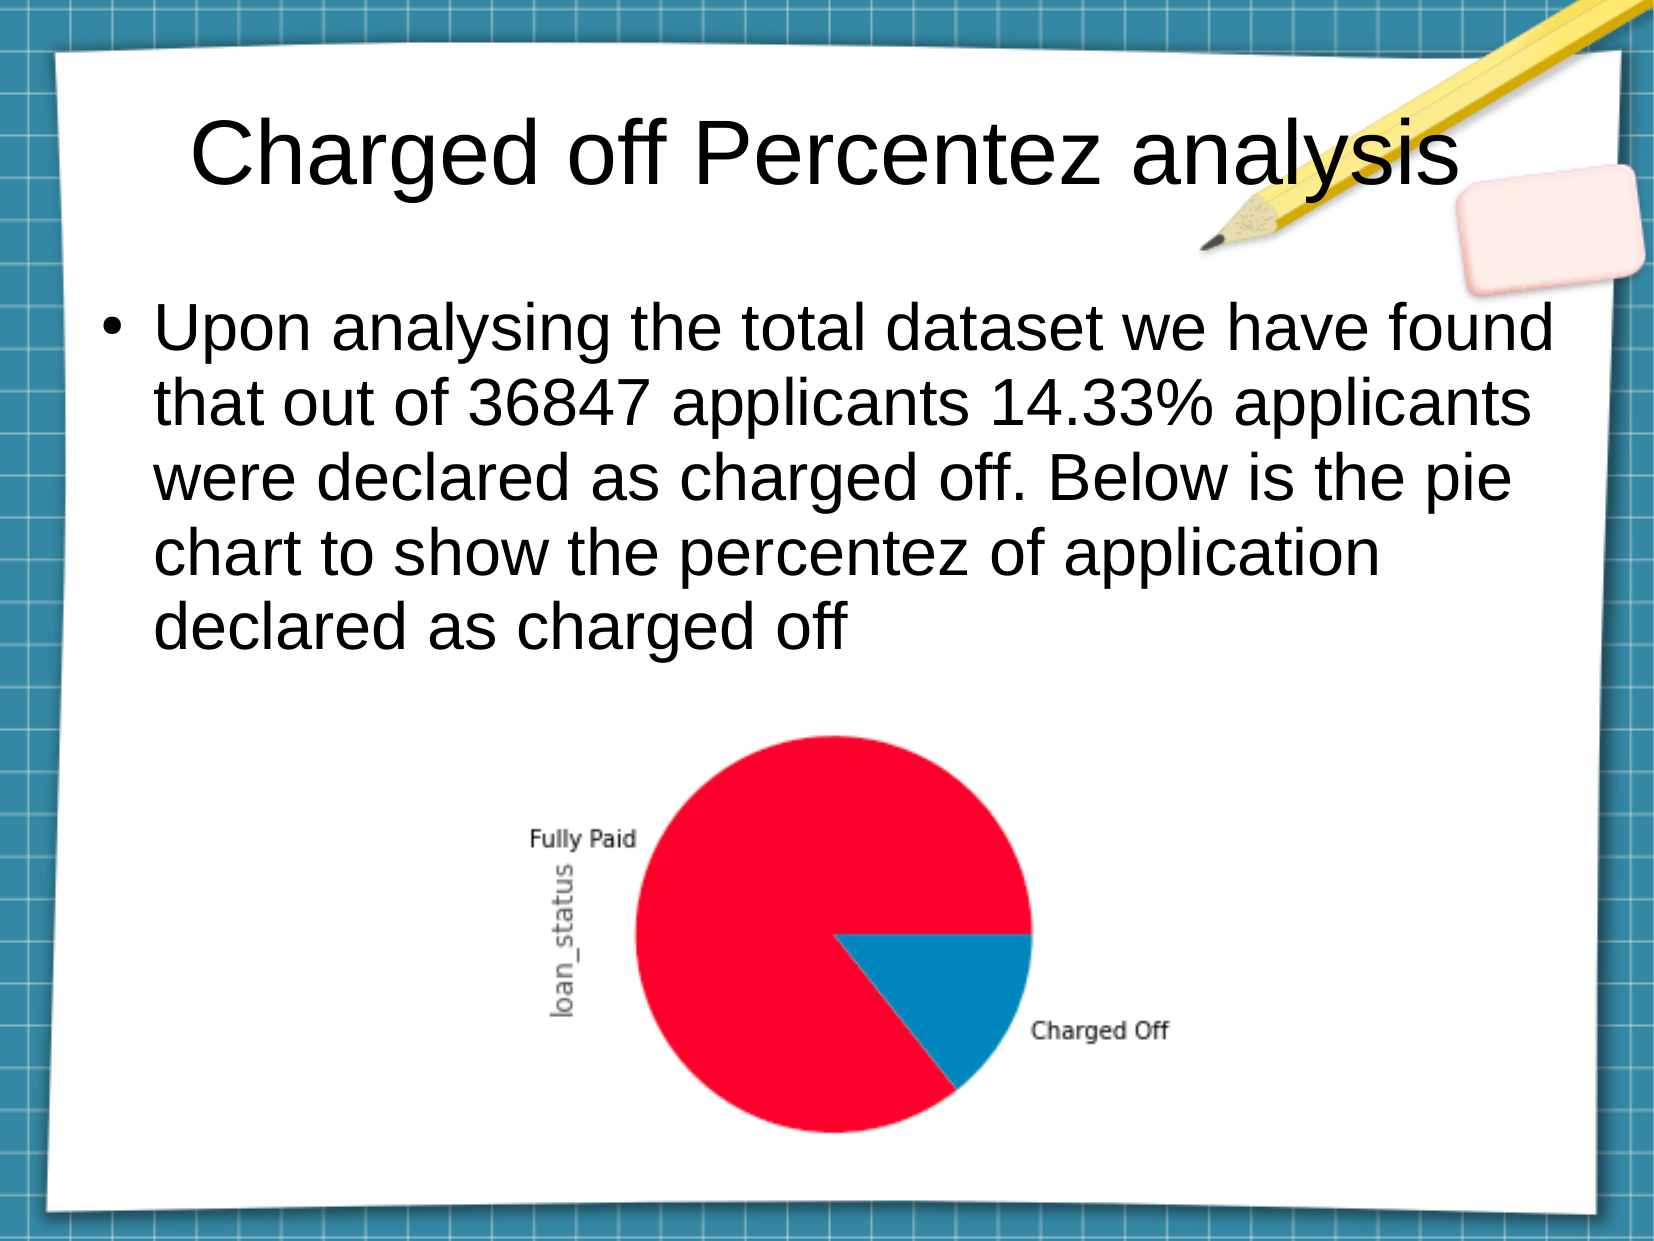

# Charged off Percentez analysis
Upon analysing the total dataset we have found that out of 36847 applicants 14.33% applicants were declared as charged off. Below is the pie chart to show the percentez of application declared as charged off